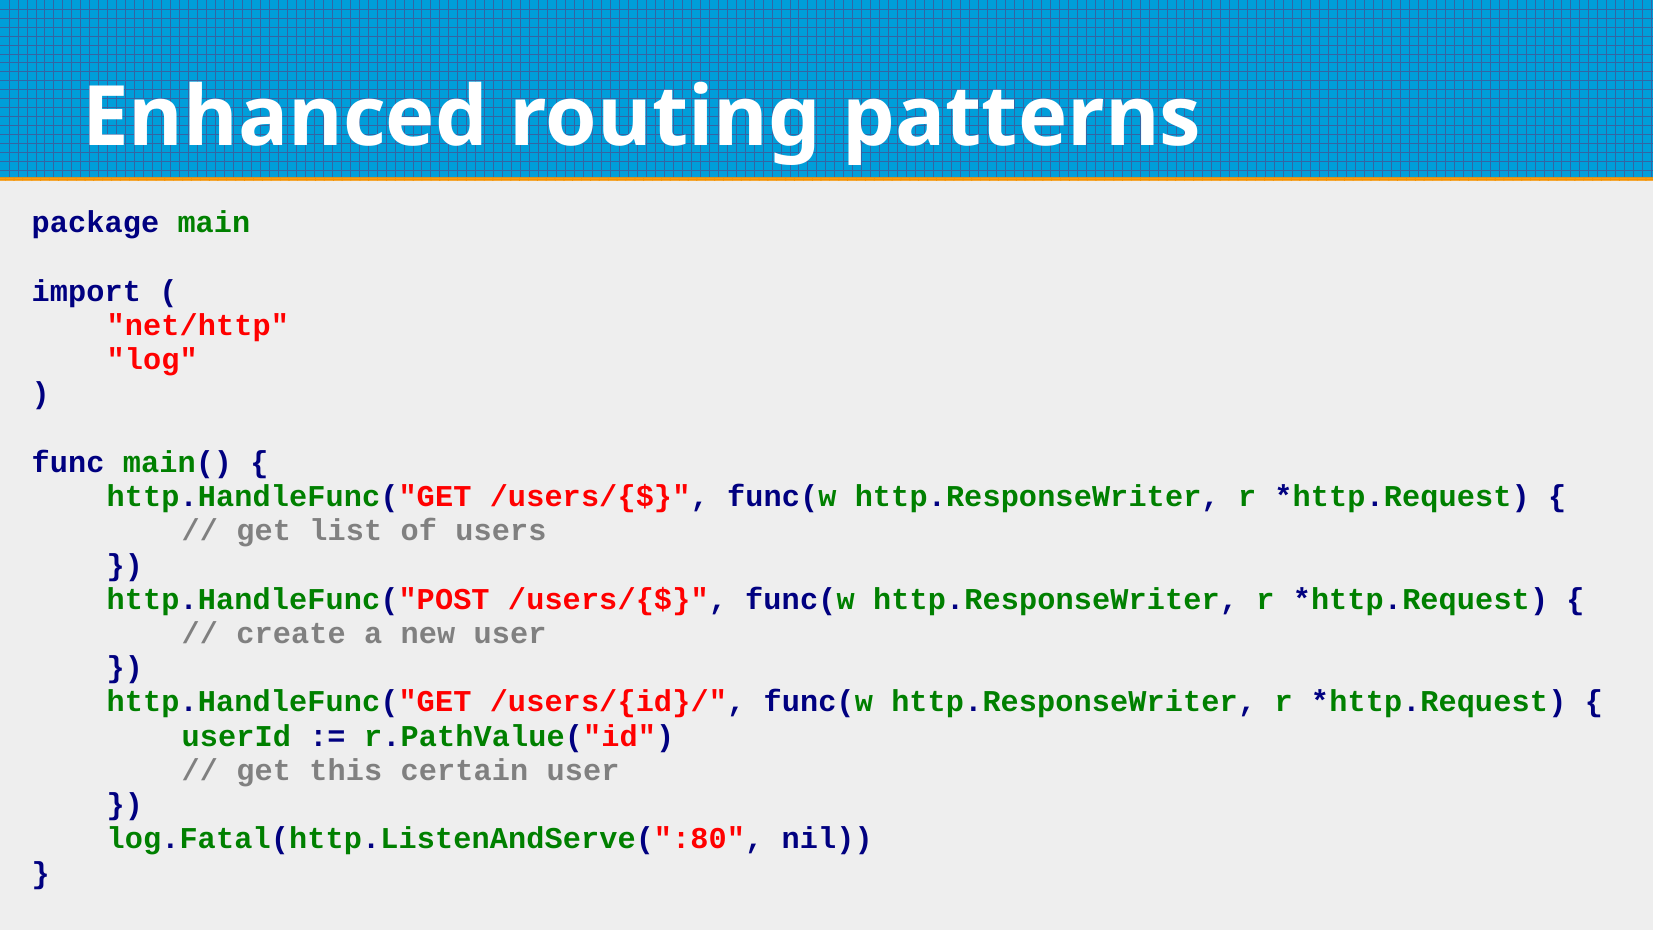

# Enhanced routing patterns
package main
import (
	"net/http"
	"log"
)
func main() {
	http.HandleFunc("GET /users/{$}", func(w http.ResponseWriter, r *http.Request) {
		// get list of users
	})
	http.HandleFunc("POST /users/{$}", func(w http.ResponseWriter, r *http.Request) {
		// create a new user
	})
	http.HandleFunc("GET /users/{id}/", func(w http.ResponseWriter, r *http.Request) {
		userId := r.PathValue("id")
		// get this certain user
	})
	log.Fatal(http.ListenAndServe(":80", nil))
}